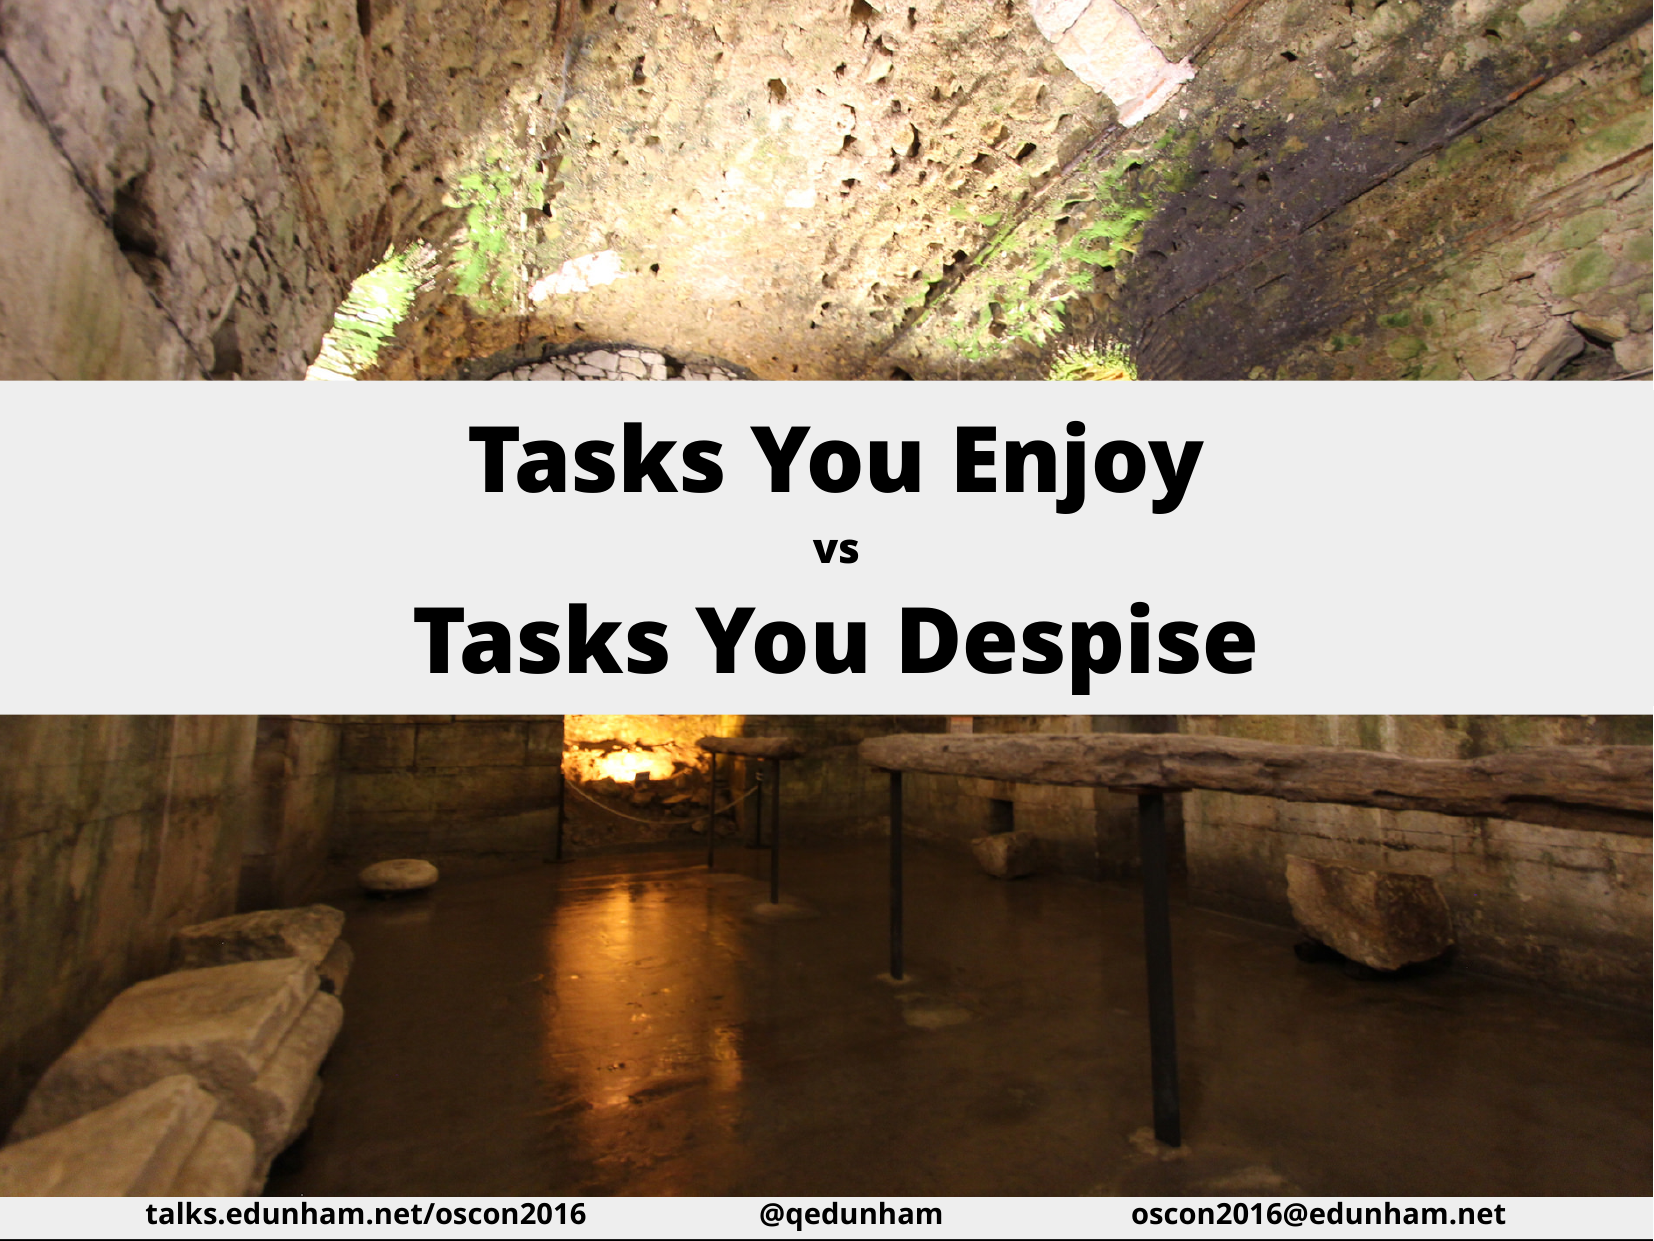

# Tasks You Enjoy vs Tasks You Despise